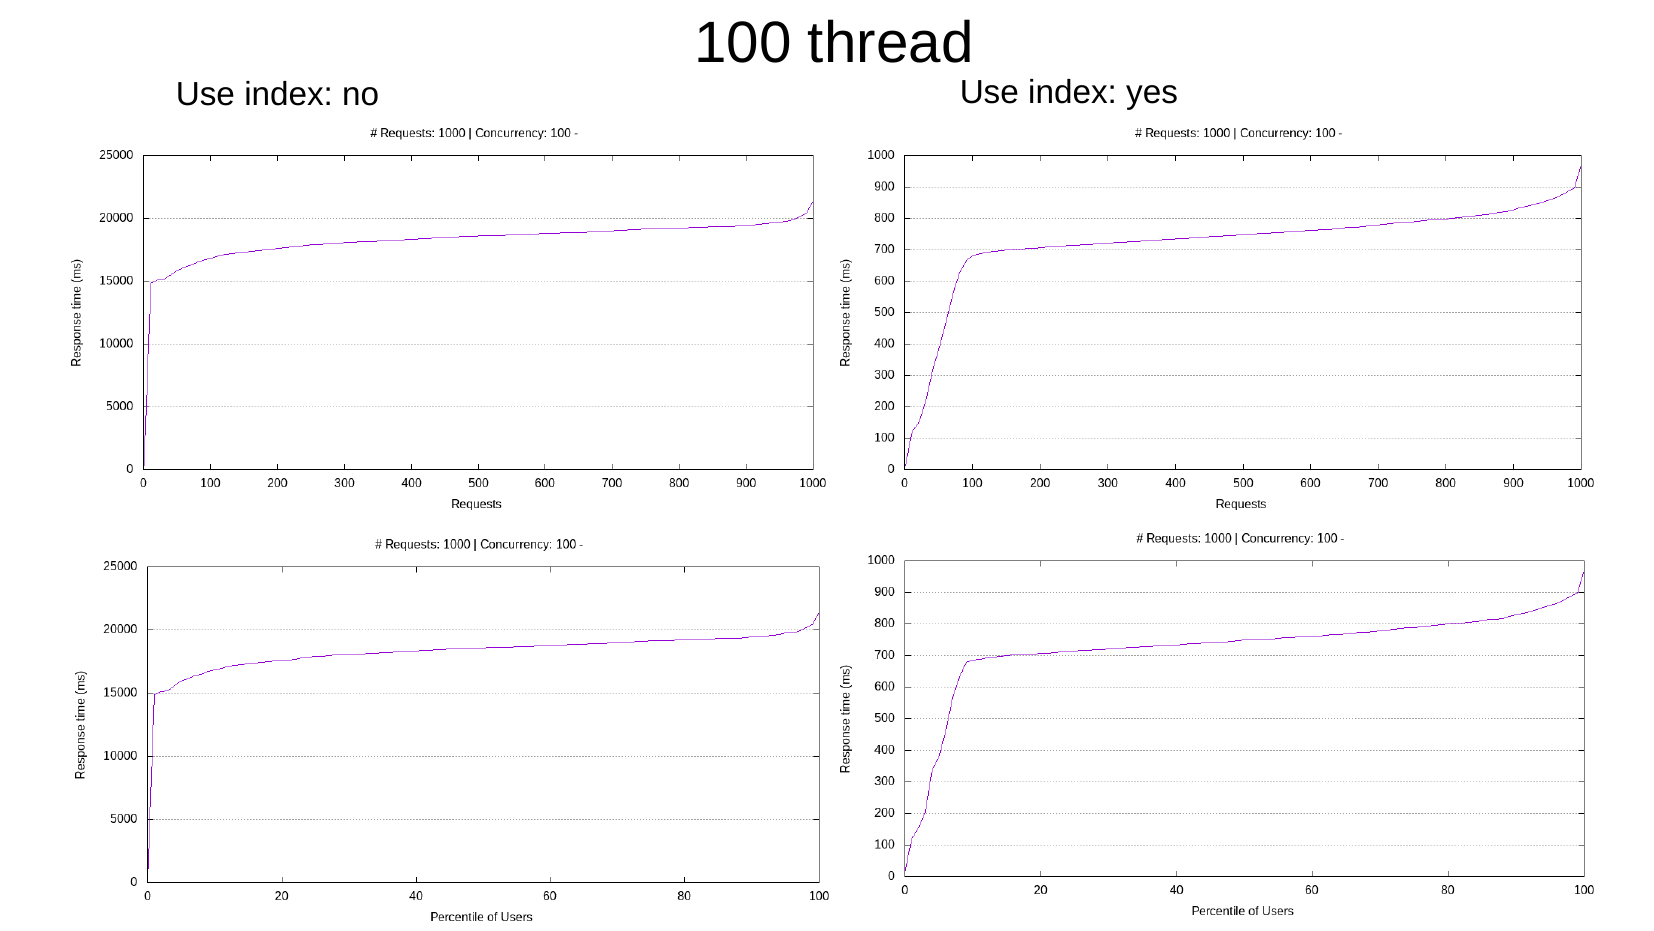

# 100 thread
Use index: yes
Use index: no